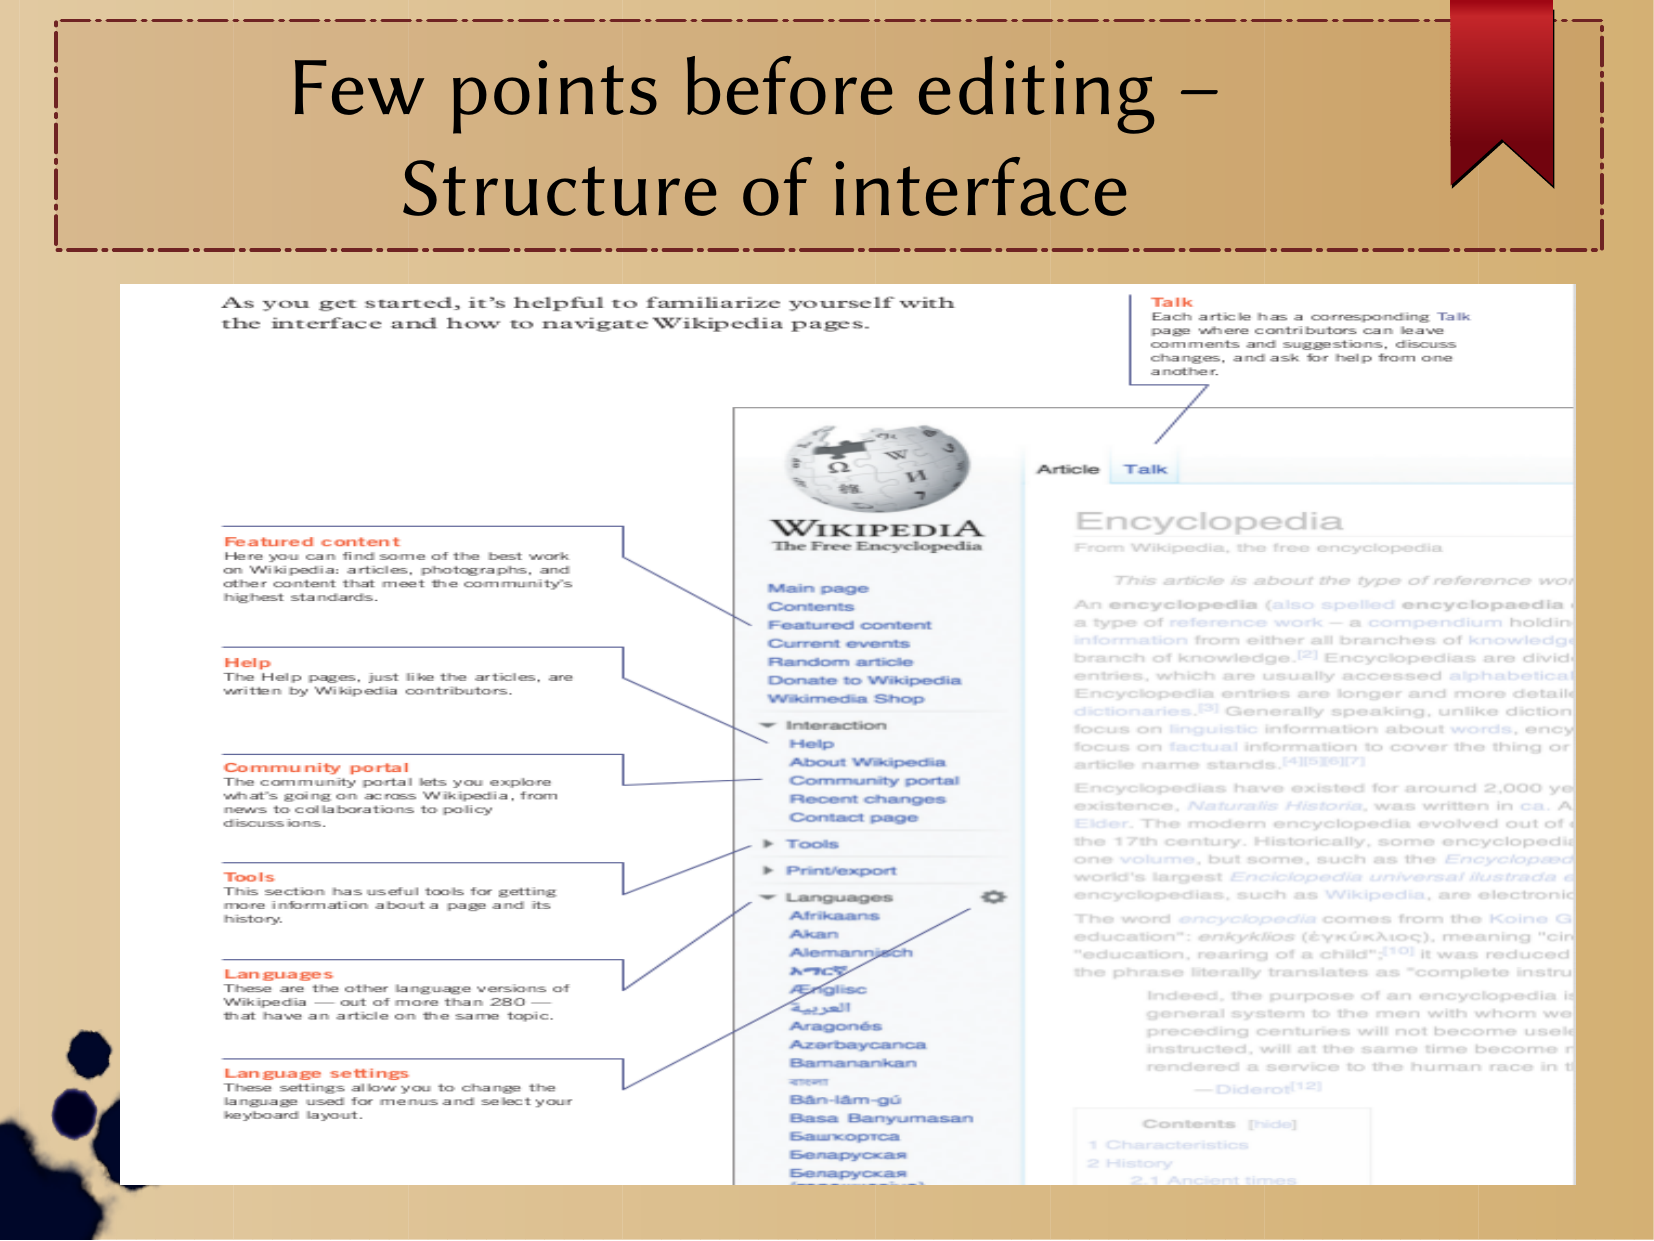

Few points before editing –
Structure of interface